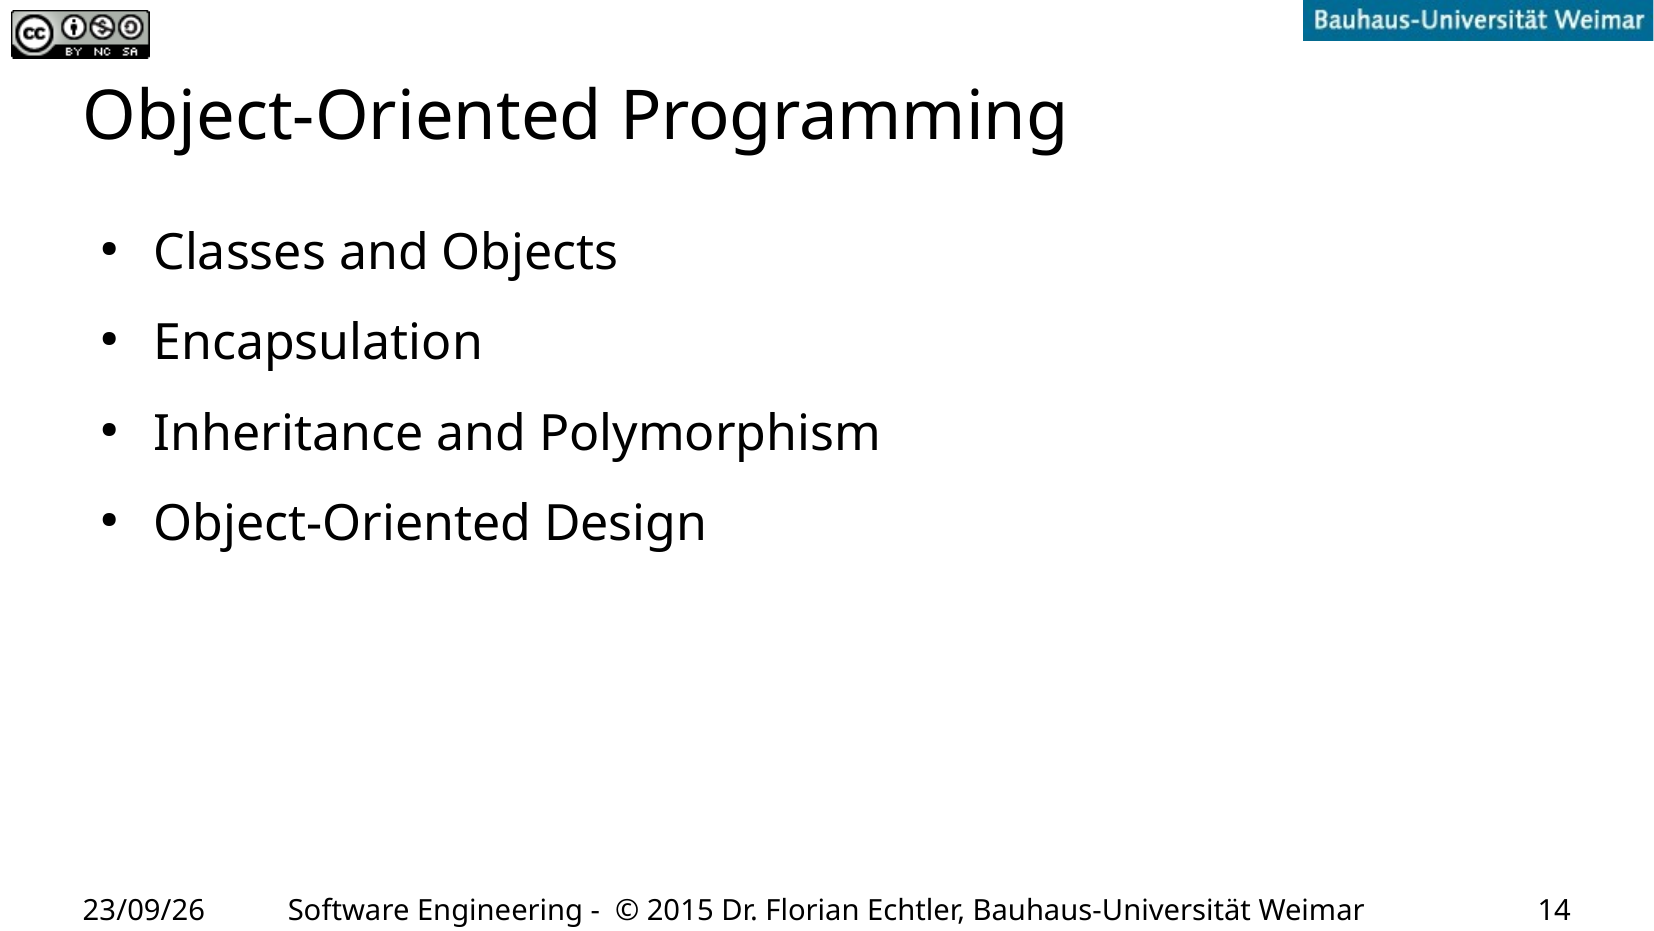

# Object-Oriented Programming
Classes and Objects
Encapsulation
Inheritance and Polymorphism
Object-Oriented Design
Software Engineering - © 2015 Dr. Florian Echtler, Bauhaus-Universität Weimar
14